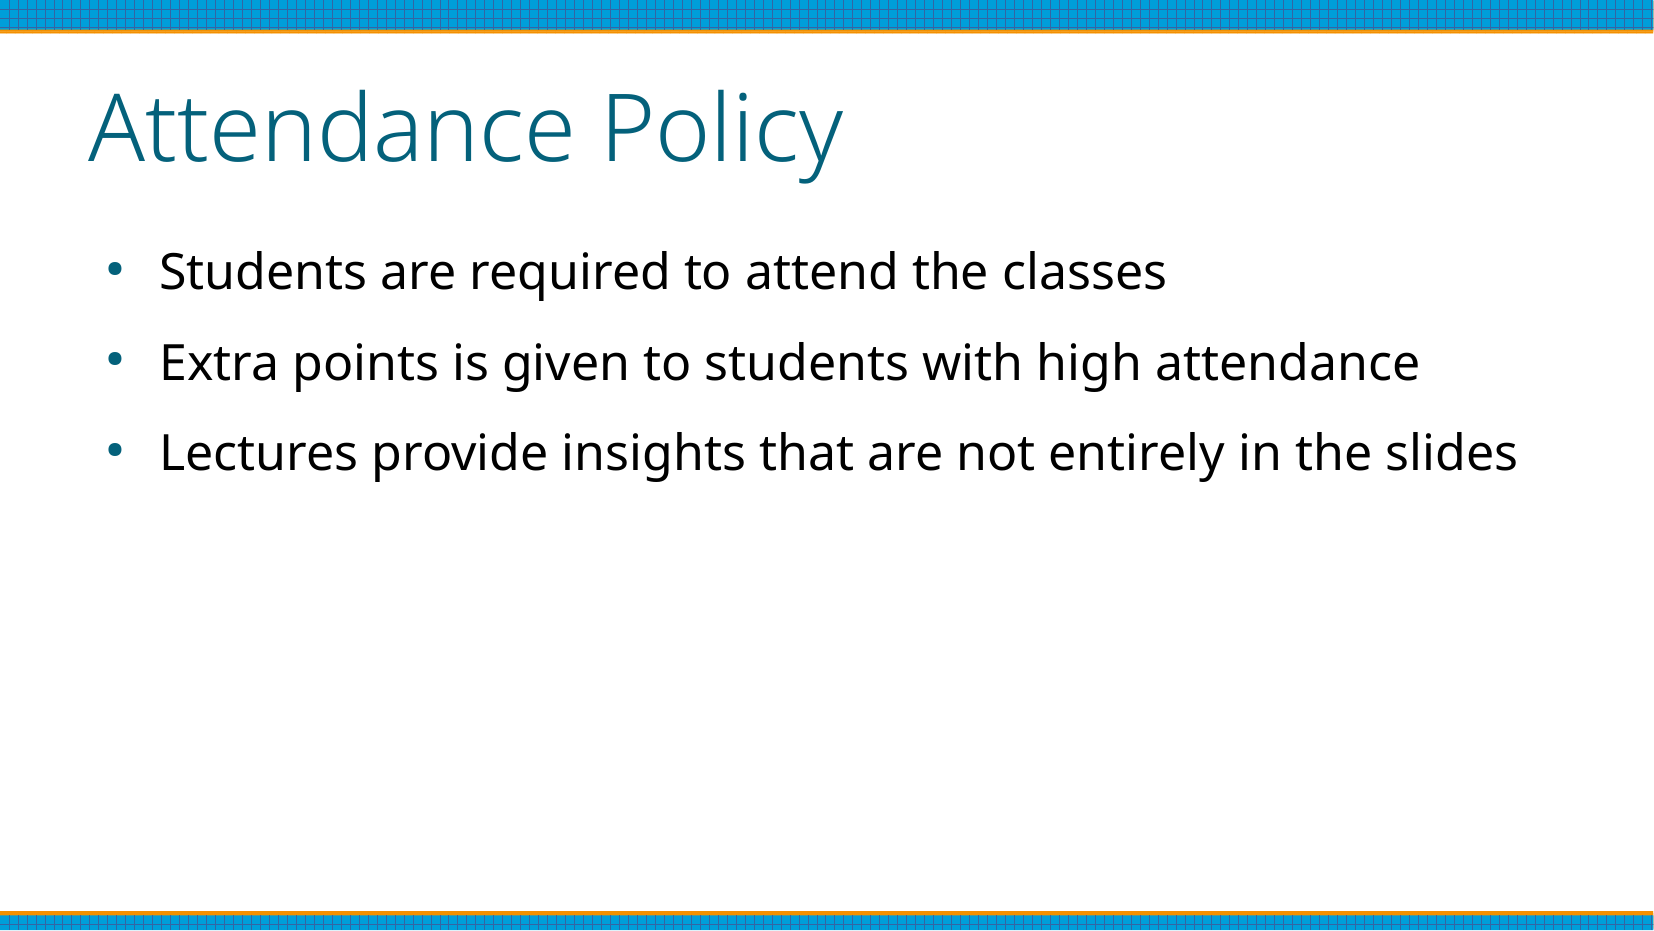

# Attendance Policy
Students are required to attend the classes
Extra points is given to students with high attendance
Lectures provide insights that are not entirely in the slides